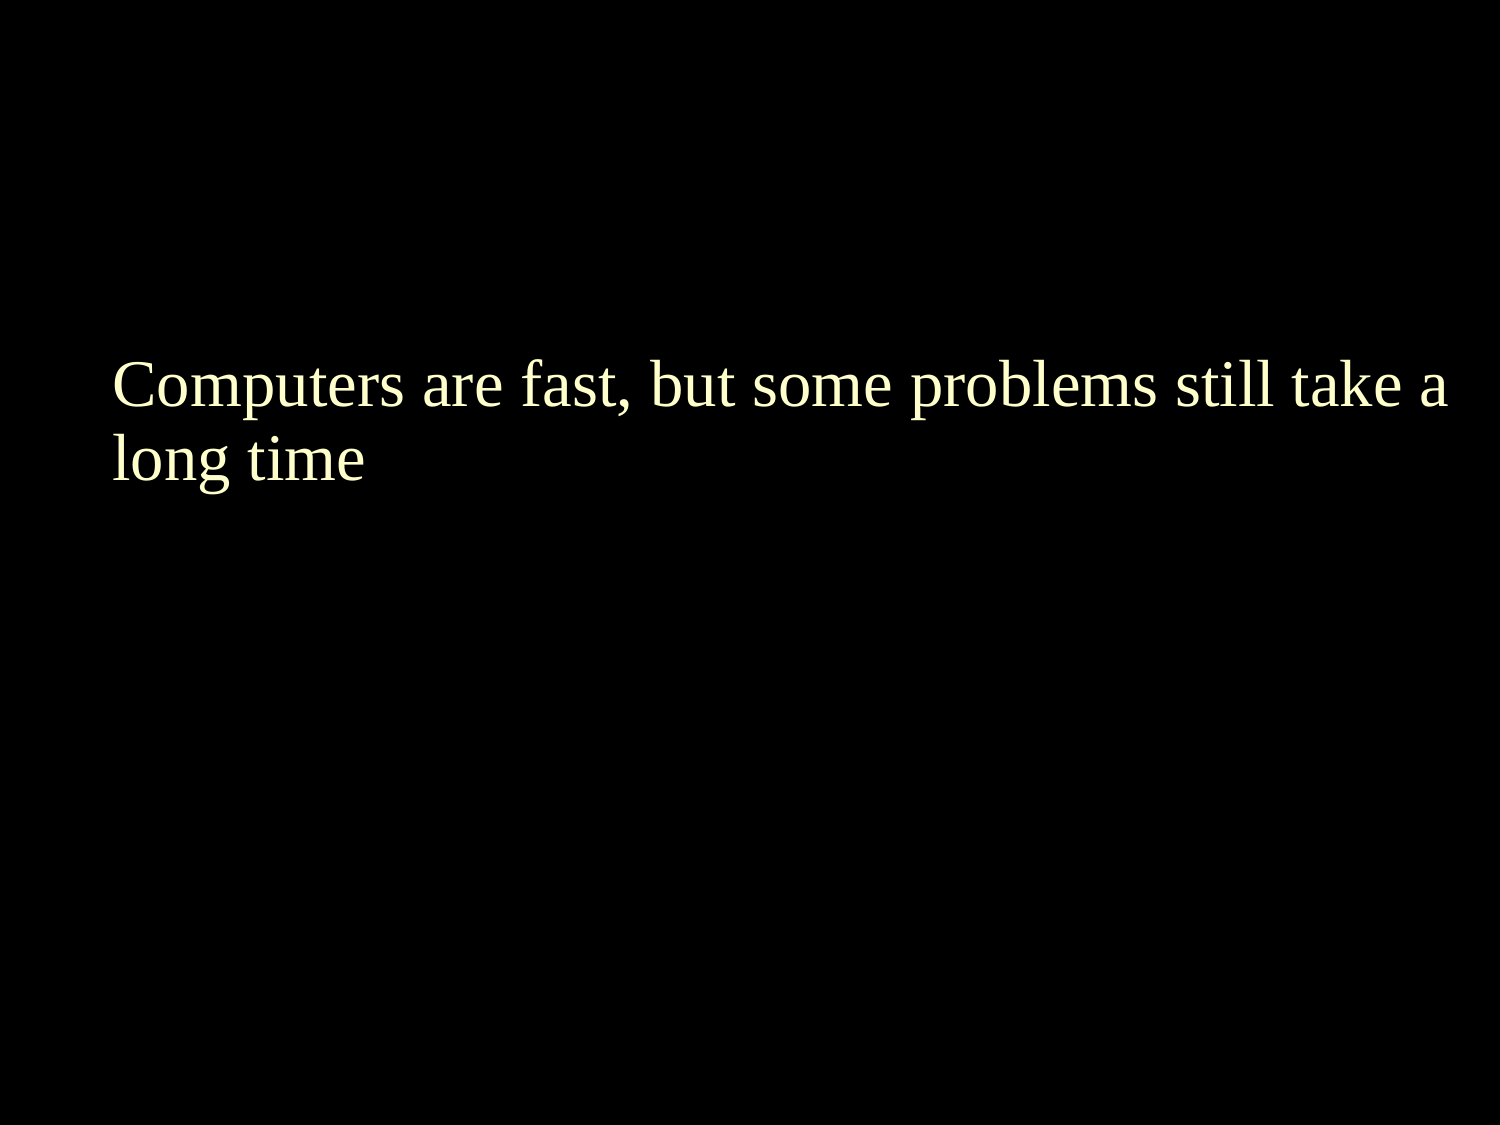

#
Computers are fast, but some problems still take a long time